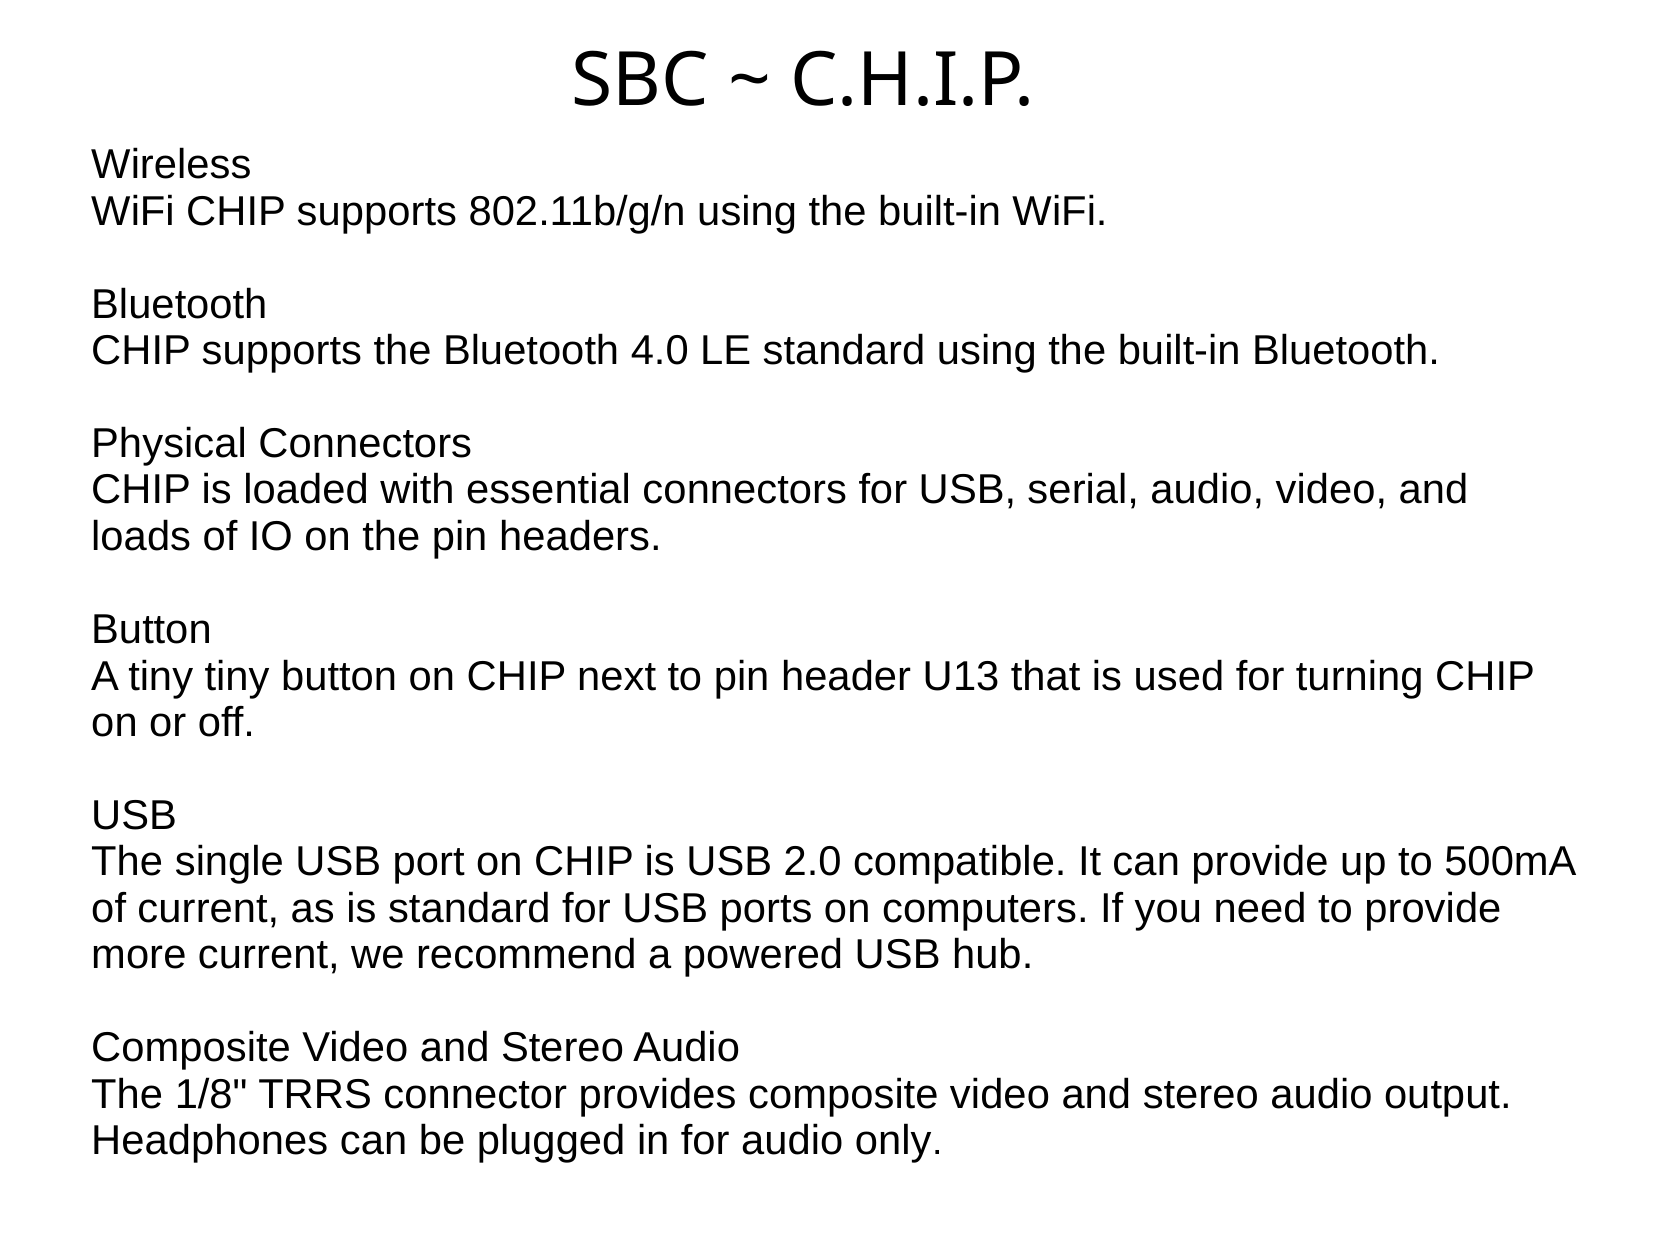

# SBC ~ C.H.I.P.
Wireless
WiFi CHIP supports 802.11b/g/n using the built-in WiFi.
Bluetooth
CHIP supports the Bluetooth 4.0 LE standard using the built-in Bluetooth.
Physical Connectors
CHIP is loaded with essential connectors for USB, serial, audio, video, and loads of IO on the pin headers.
Button
A tiny tiny button on CHIP next to pin header U13 that is used for turning CHIP on or off.
USB
The single USB port on CHIP is USB 2.0 compatible. It can provide up to 500mA of current, as is standard for USB ports on computers. If you need to provide more current, we recommend a powered USB hub.
Composite Video and Stereo Audio
The 1/8" TRRS connector provides composite video and stereo audio output. Headphones can be plugged in for audio only.